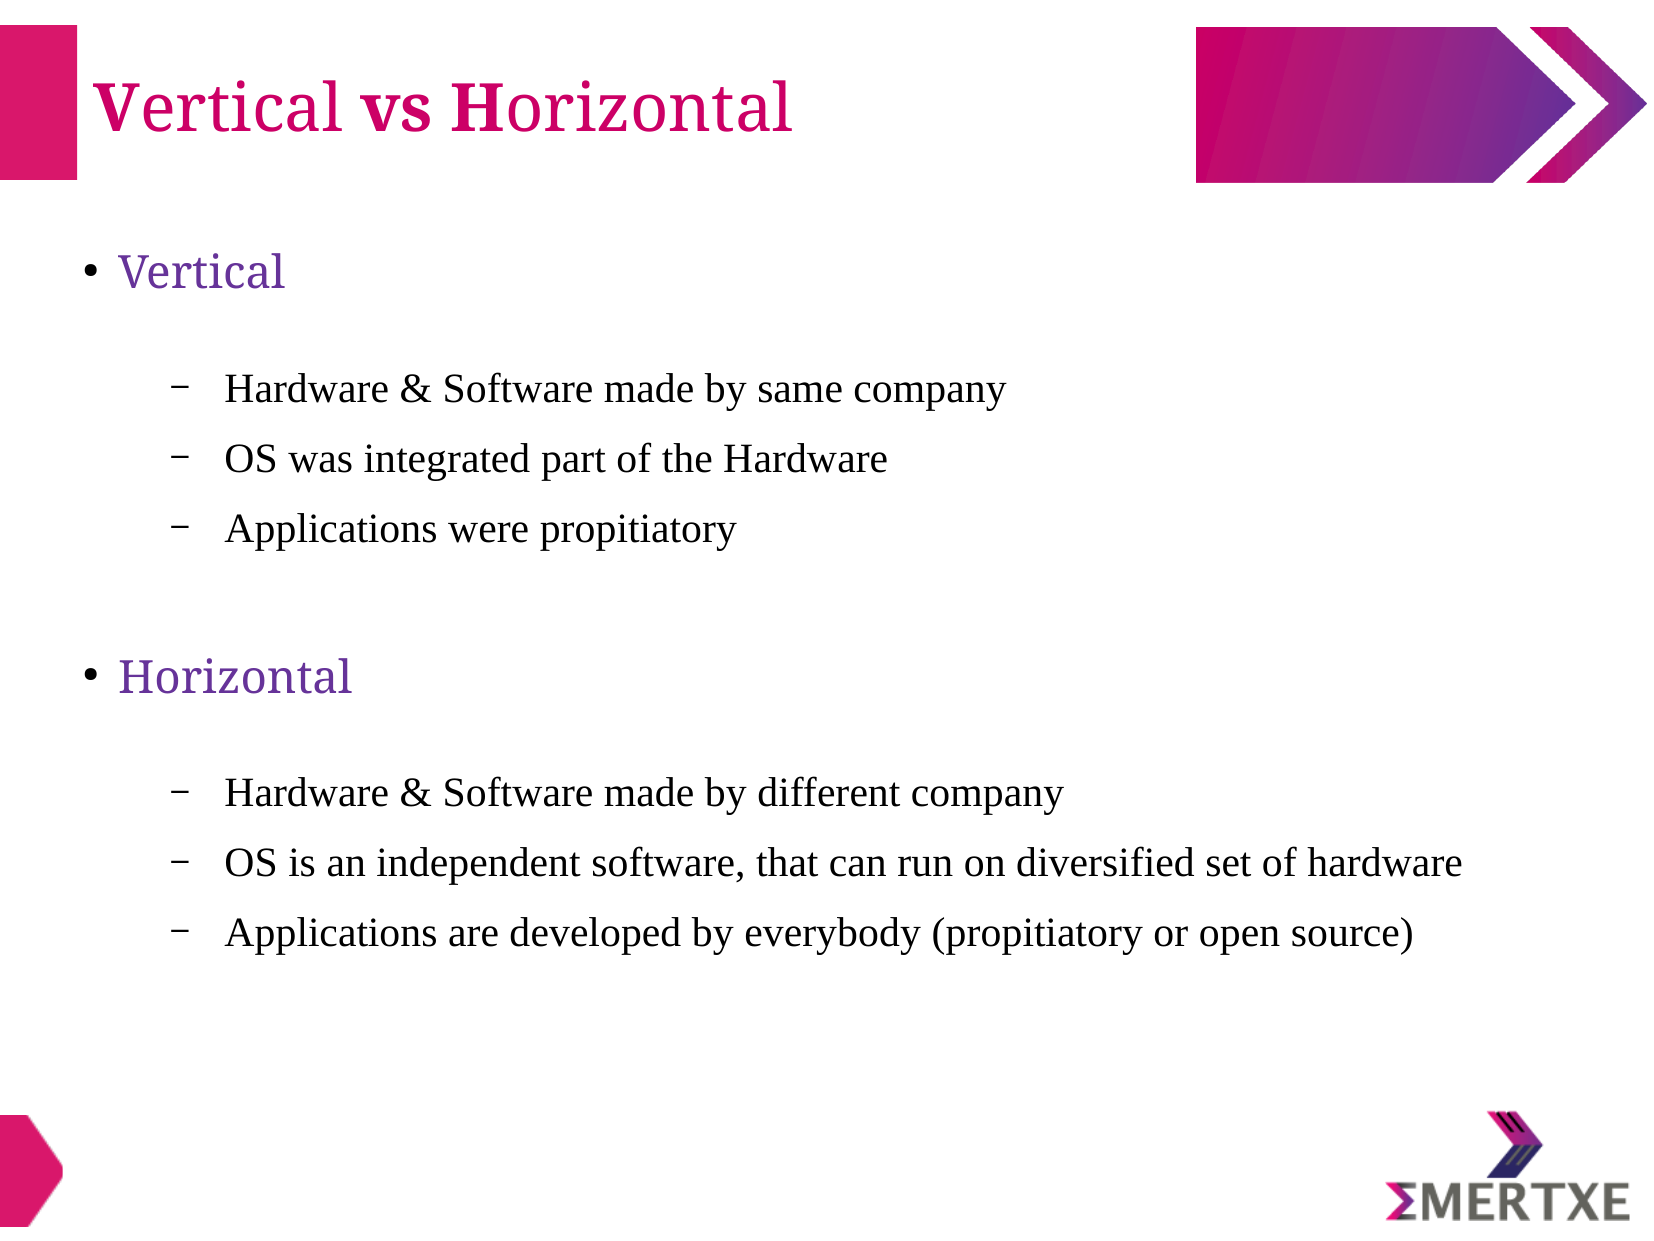

# Vertical vs Horizontal
Vertical
Hardware & Software made by same company
OS was integrated part of the Hardware
Applications were propitiatory
Horizontal
Hardware & Software made by different company
OS is an independent software, that can run on diversified set of hardware
Applications are developed by everybody (propitiatory or open source)